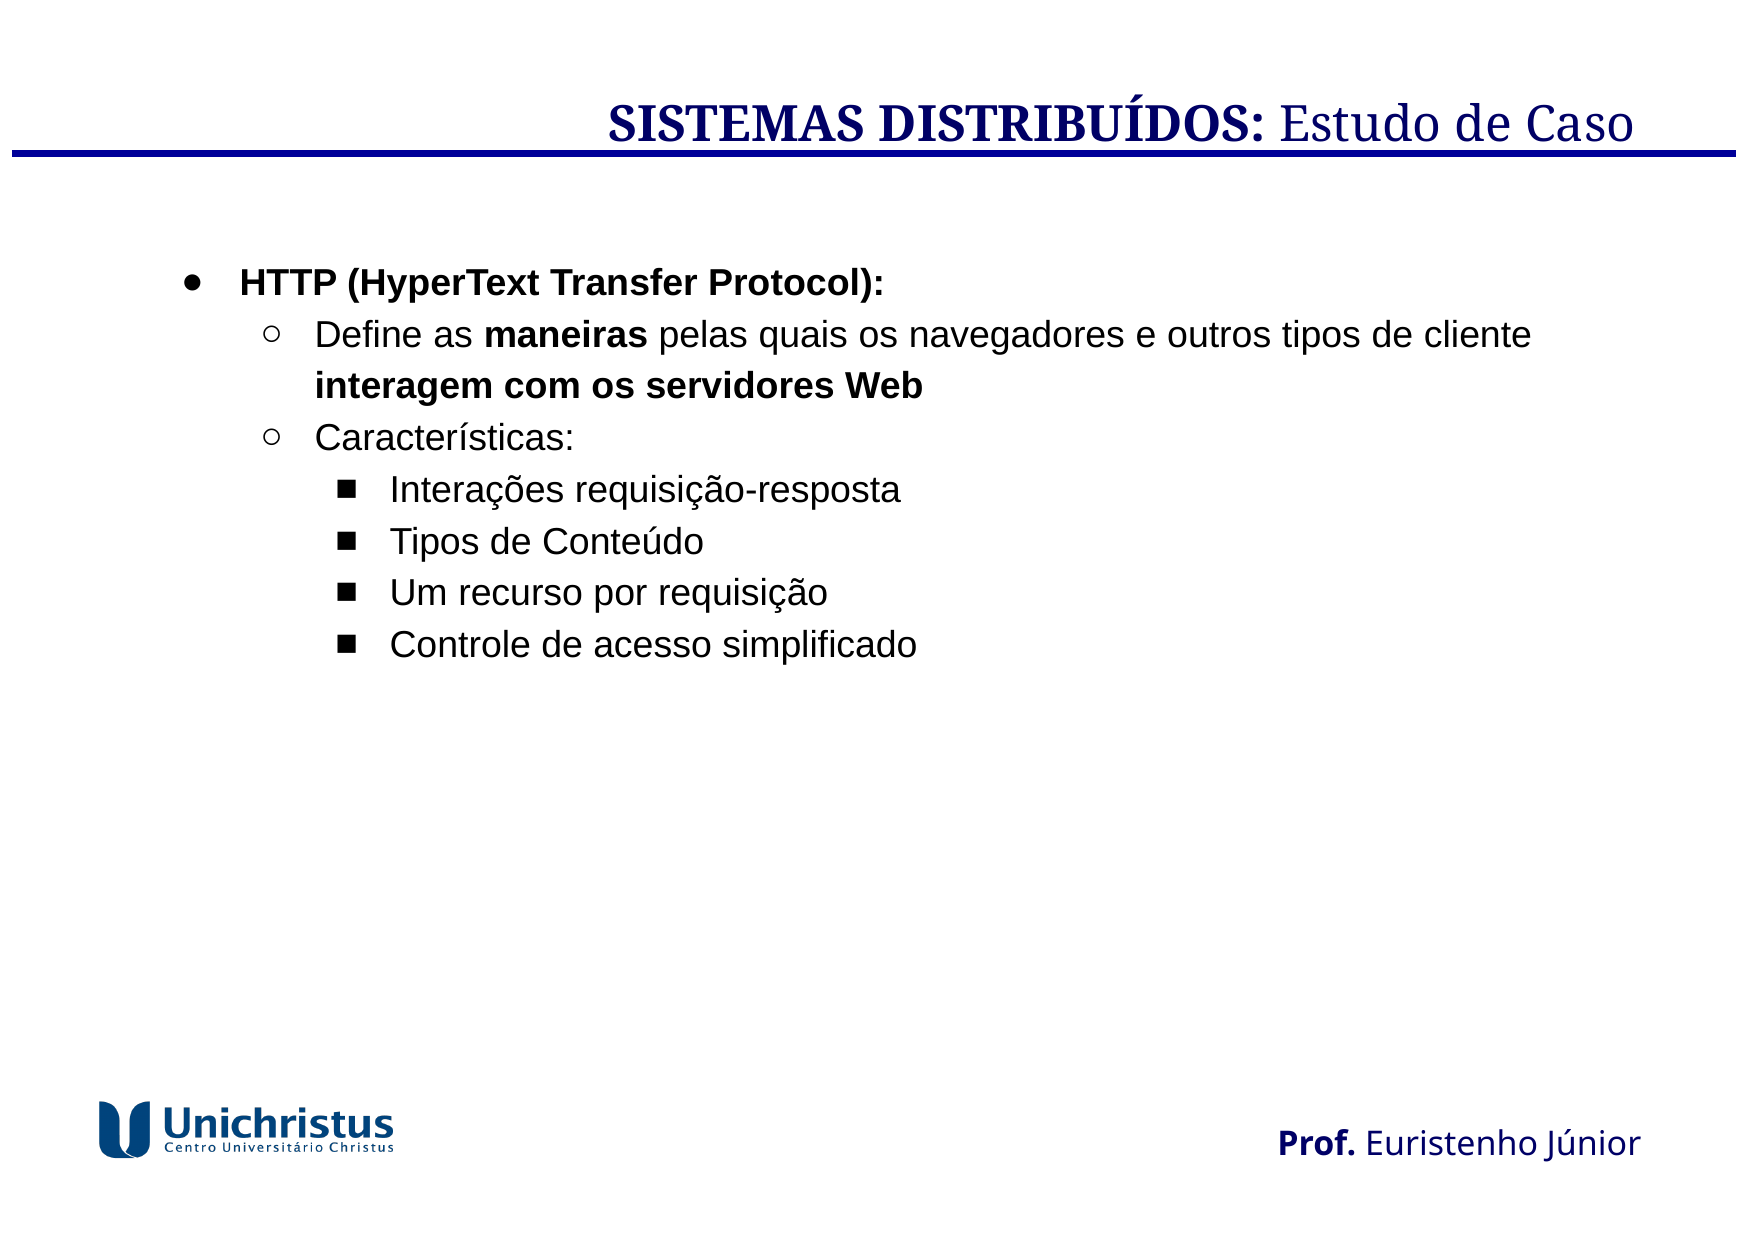

SISTEMAS DISTRIBUÍDOS: Estudo de Caso
HTTP (HyperText Transfer Protocol):
Define as maneiras pelas quais os navegadores e outros tipos de cliente interagem com os servidores Web
Características:
Interações requisição-resposta
Tipos de Conteúdo
Um recurso por requisição
Controle de acesso simplificado
Prof. Euristenho Júnior